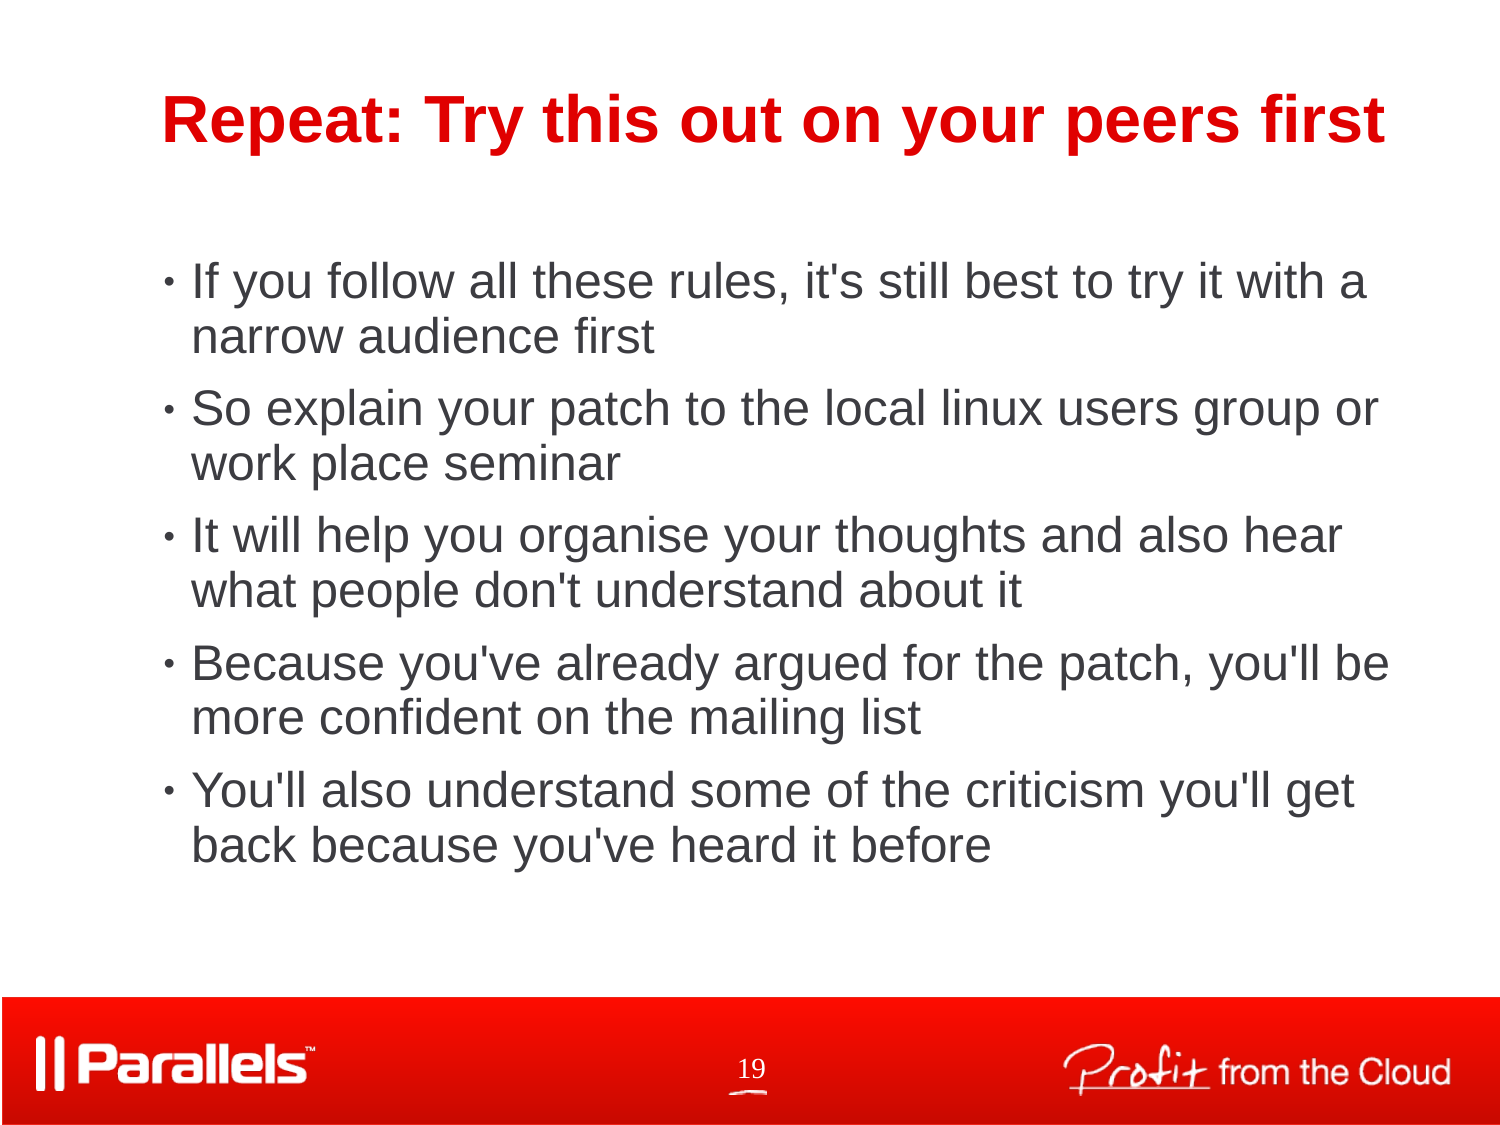

# Repeat: Try this out on your peers first
If you follow all these rules, it's still best to try it with a narrow audience first
So explain your patch to the local linux users group or work place seminar
It will help you organise your thoughts and also hear what people don't understand about it
Because you've already argued for the patch, you'll be more confident on the mailing list
You'll also understand some of the criticism you'll get back because you've heard it before